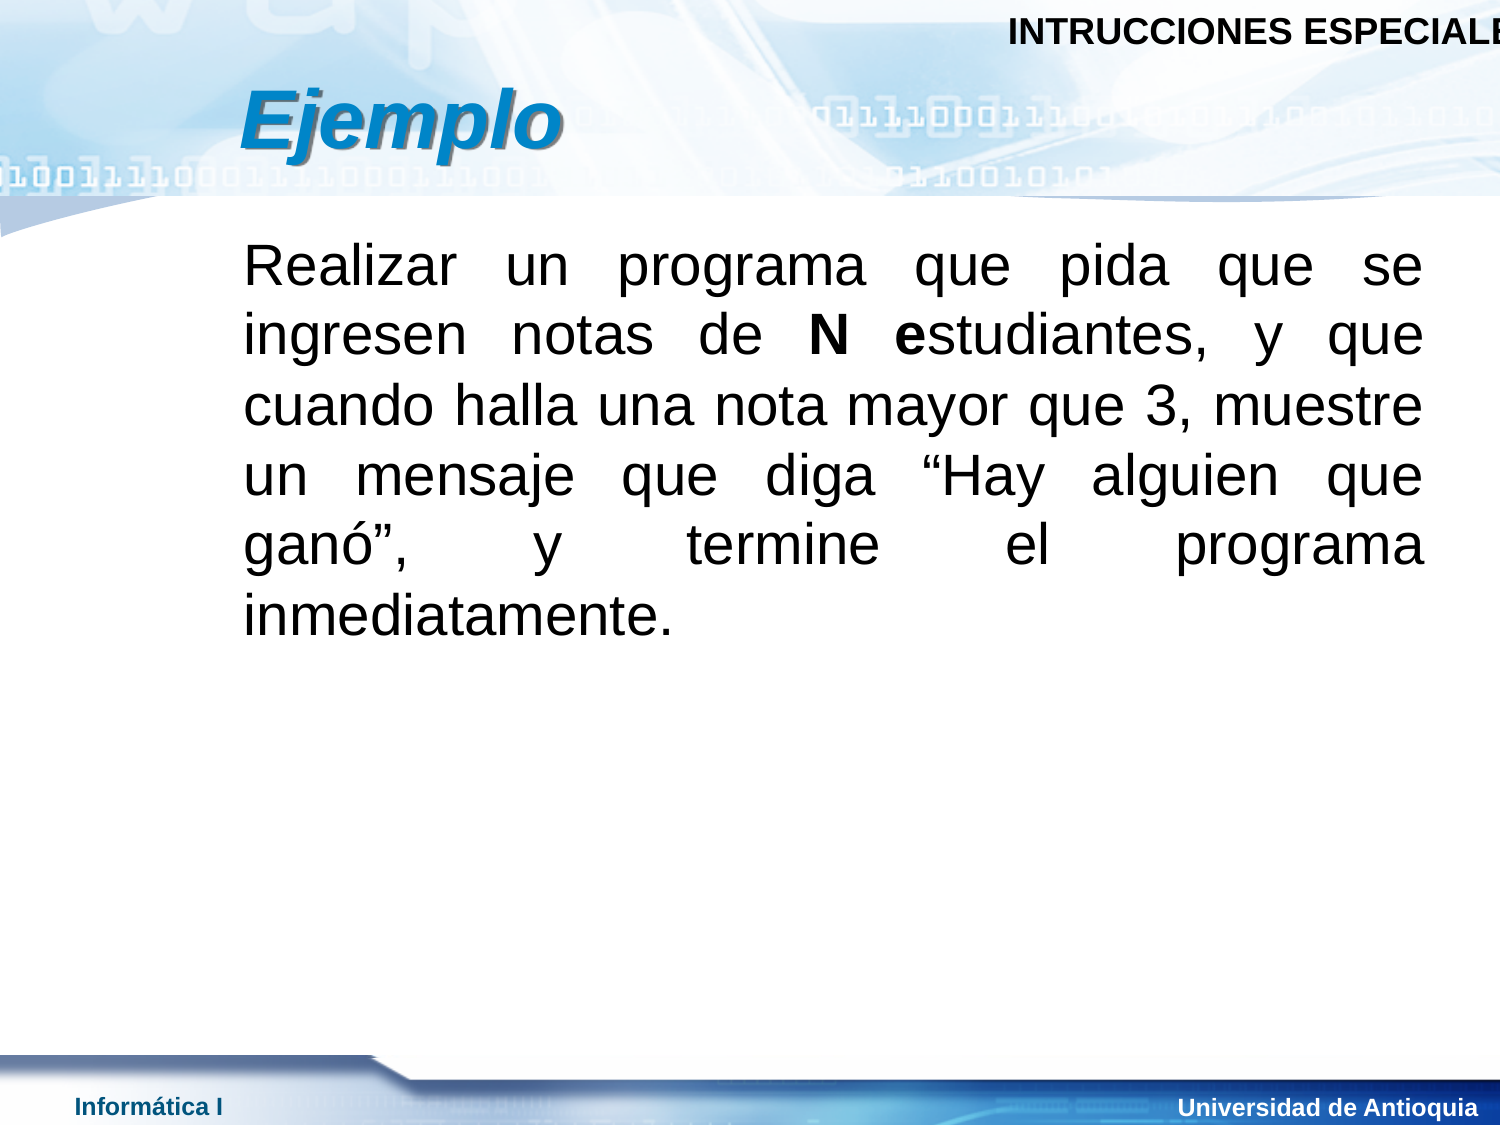

INTRUCCIONES ESPECIALES
# Ejemplo
Realizar un programa que pida que se ingresen notas de N estudiantes, y que cuando halla una nota mayor que 3, muestre un mensaje que diga “Hay alguien que ganó”, y termine el programa inmediatamente.